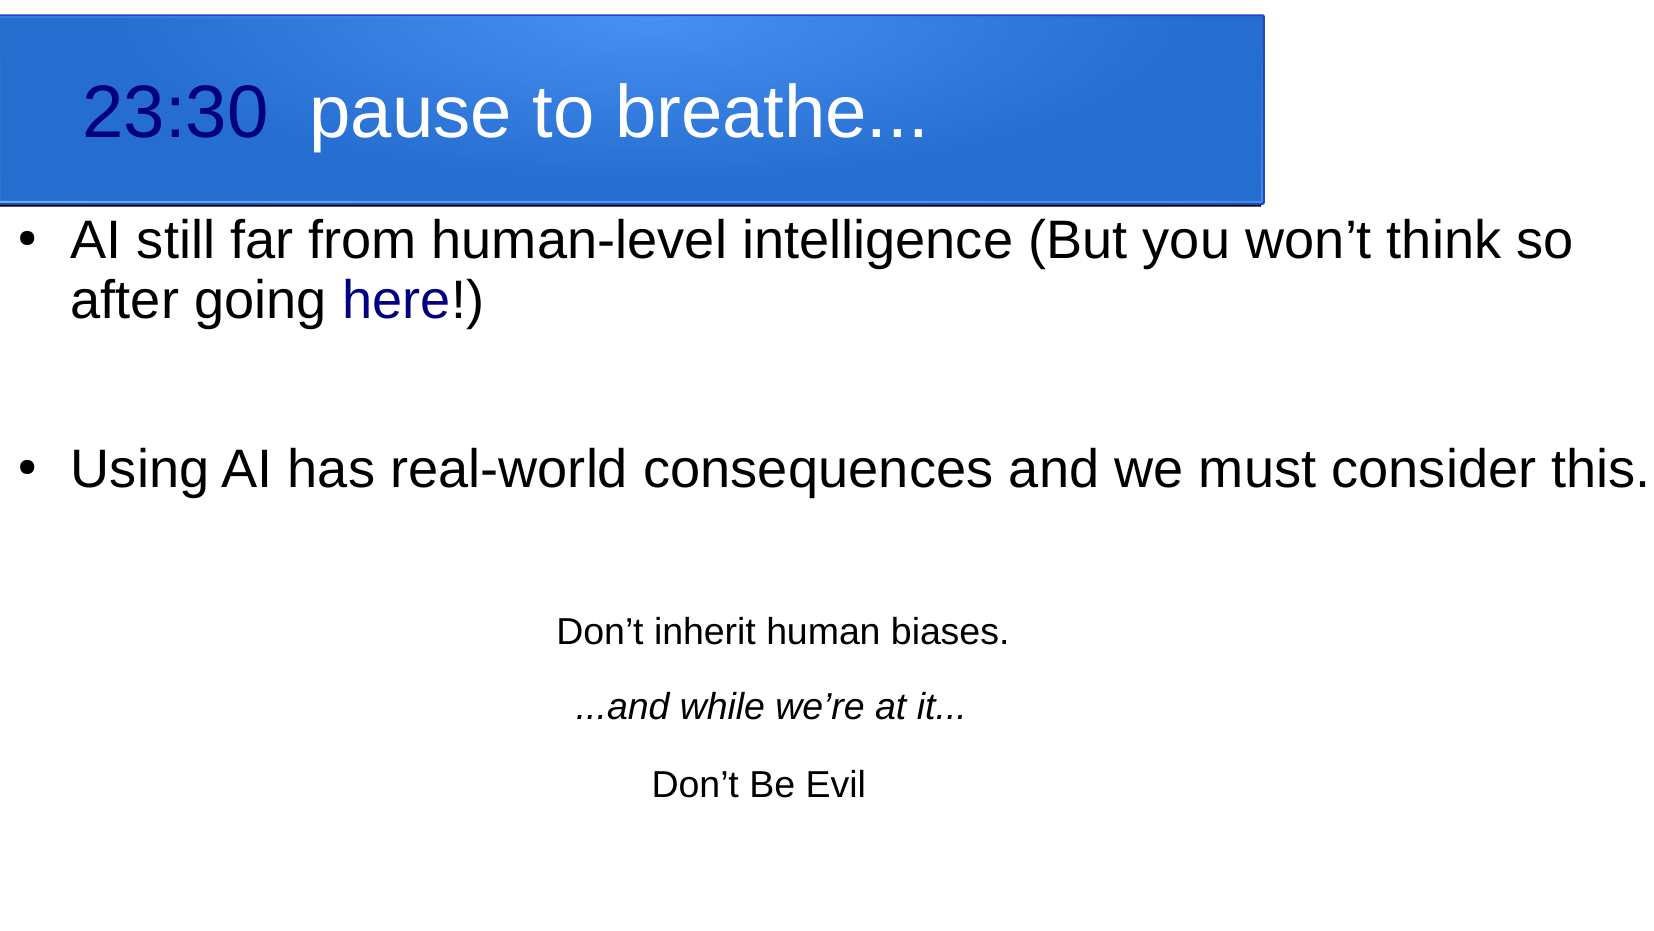

# 23:30 pause to breathe...
AI still far from human-level intelligence (But you won’t think so after going here!)
Using AI has real-world consequences and we must consider this.
Don’t inherit human biases.
 ...and while we’re at it...
	 Don’t Be Evil